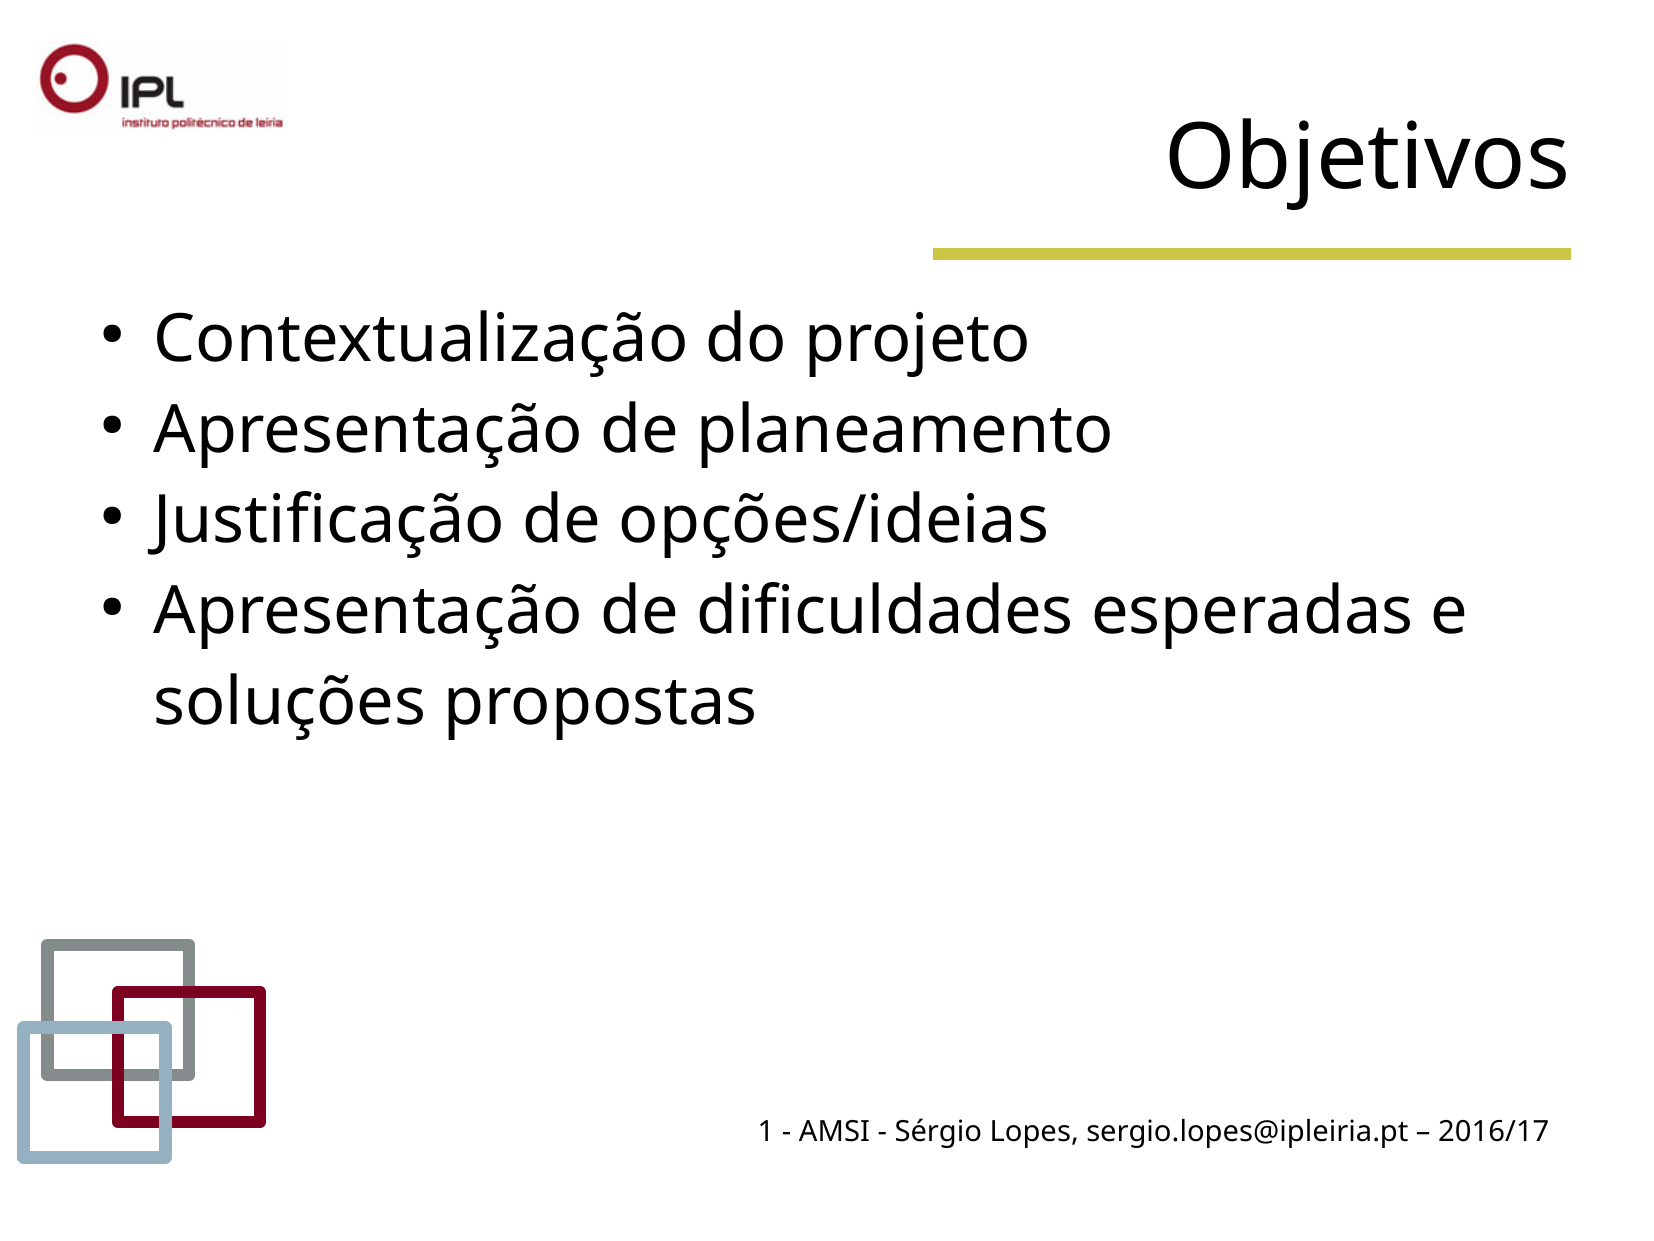

# Objetivos
Contextualização do projeto
Apresentação de planeamento
Justificação de opções/ideias
Apresentação de dificuldades esperadas e soluções propostas
1 - AMSI - Sérgio Lopes, sergio.lopes@ipleiria.pt – 2016/17